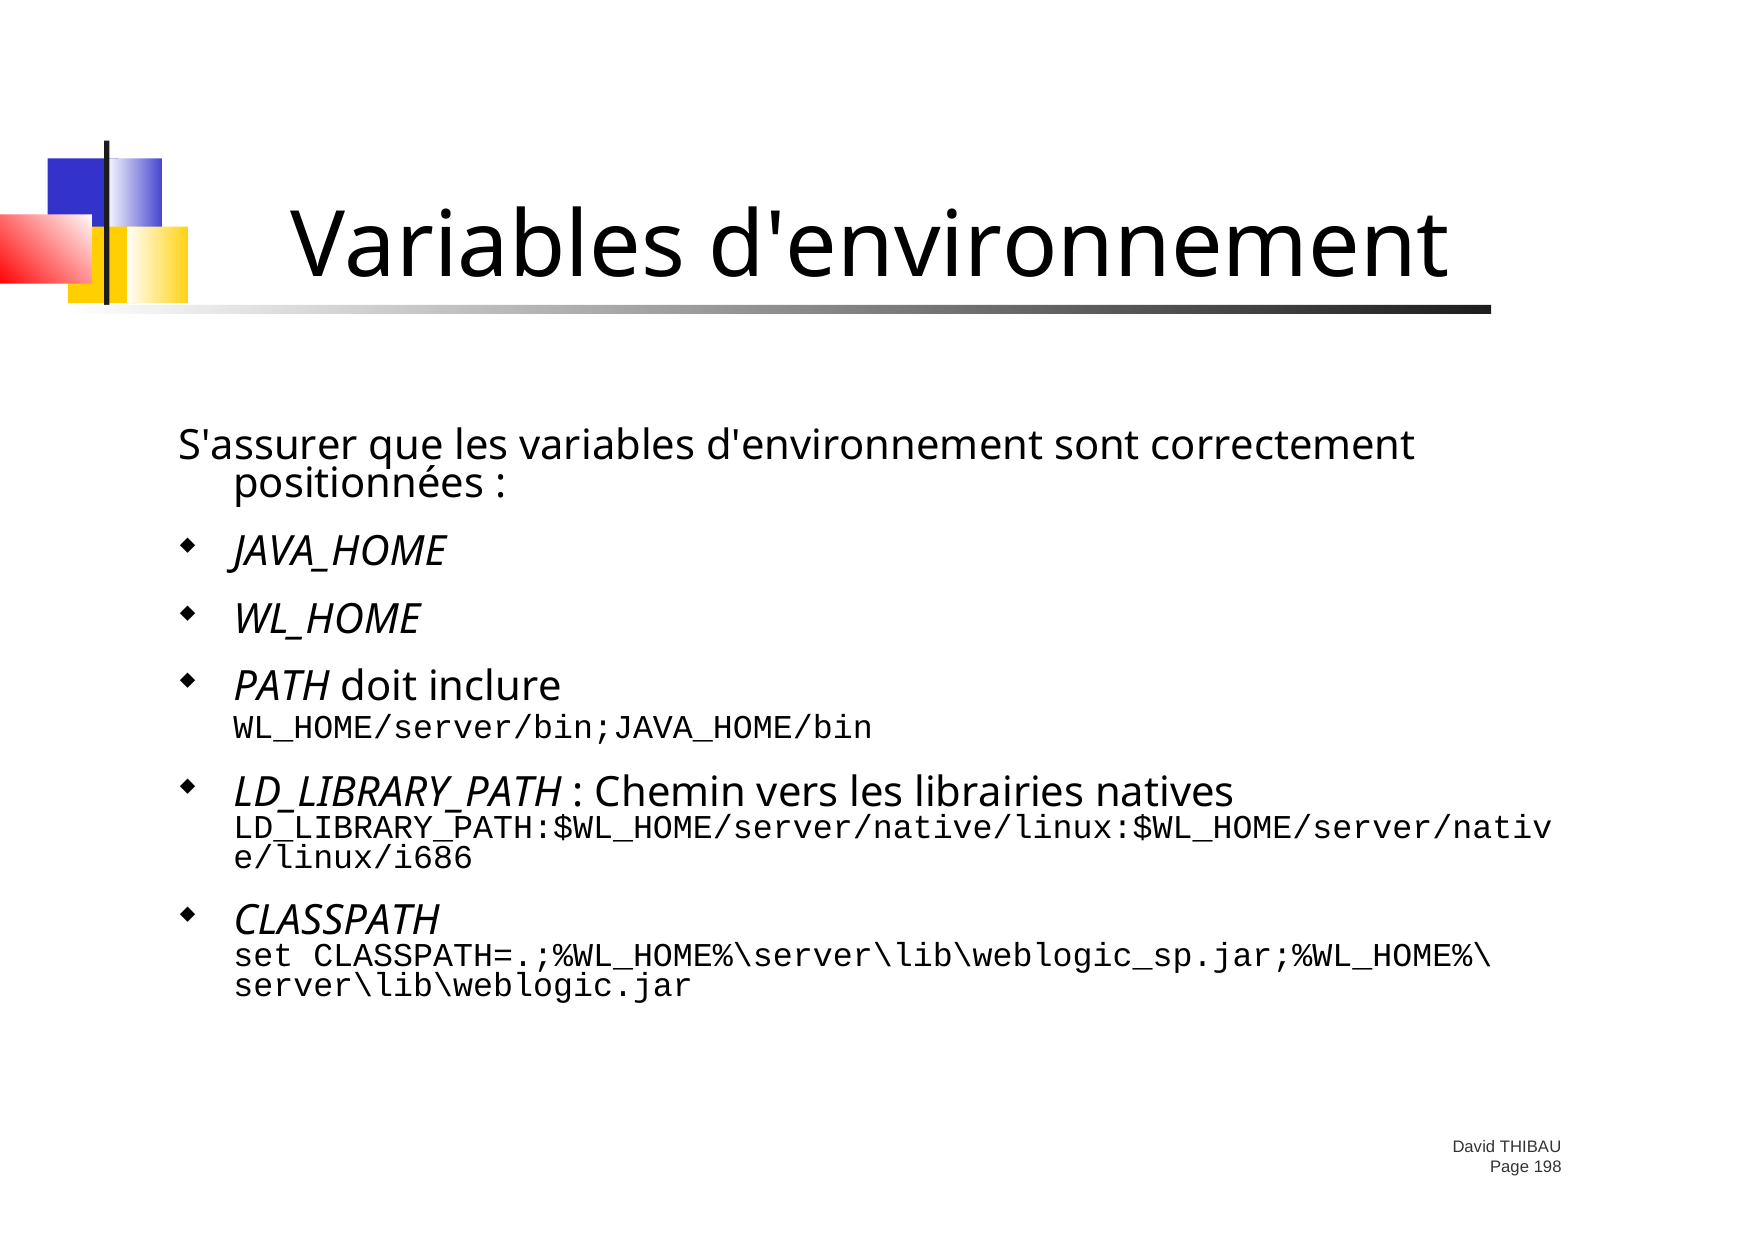

# Variables d'environnement
S'assurer que les variables d'environnement sont correctement positionnées :
JAVA_HOME
WL_HOME
PATH doit inclure
WL_HOME/server/bin;JAVA_HOME/bin
LD_LIBRARY_PATH : Chemin vers les librairies natives
LD_LIBRARY_PATH:$WL_HOME/server/native/linux:$WL_HOME/server/native/linux/i686
CLASSPATH
set CLASSPATH=.;%WL_HOME%\server\lib\weblogic_sp.jar;%WL_HOME%\server\lib\weblogic.jar